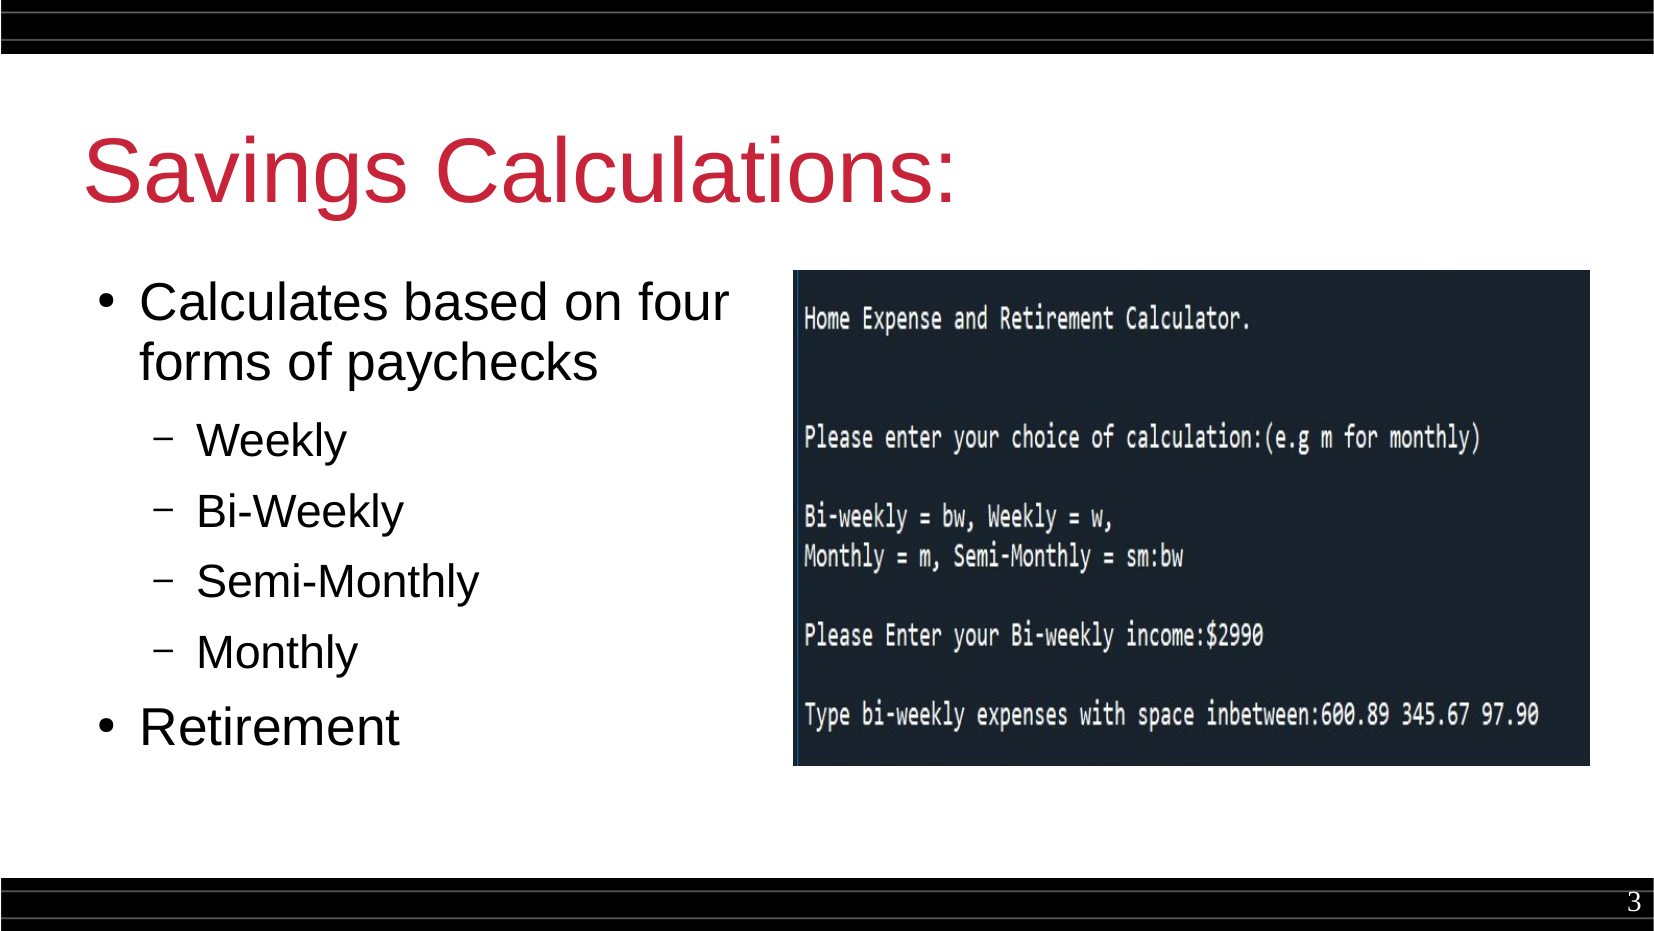

# Savings Calculations:
Calculates based on four forms of paychecks
Weekly
Bi-Weekly
Semi-Monthly
Monthly
Retirement